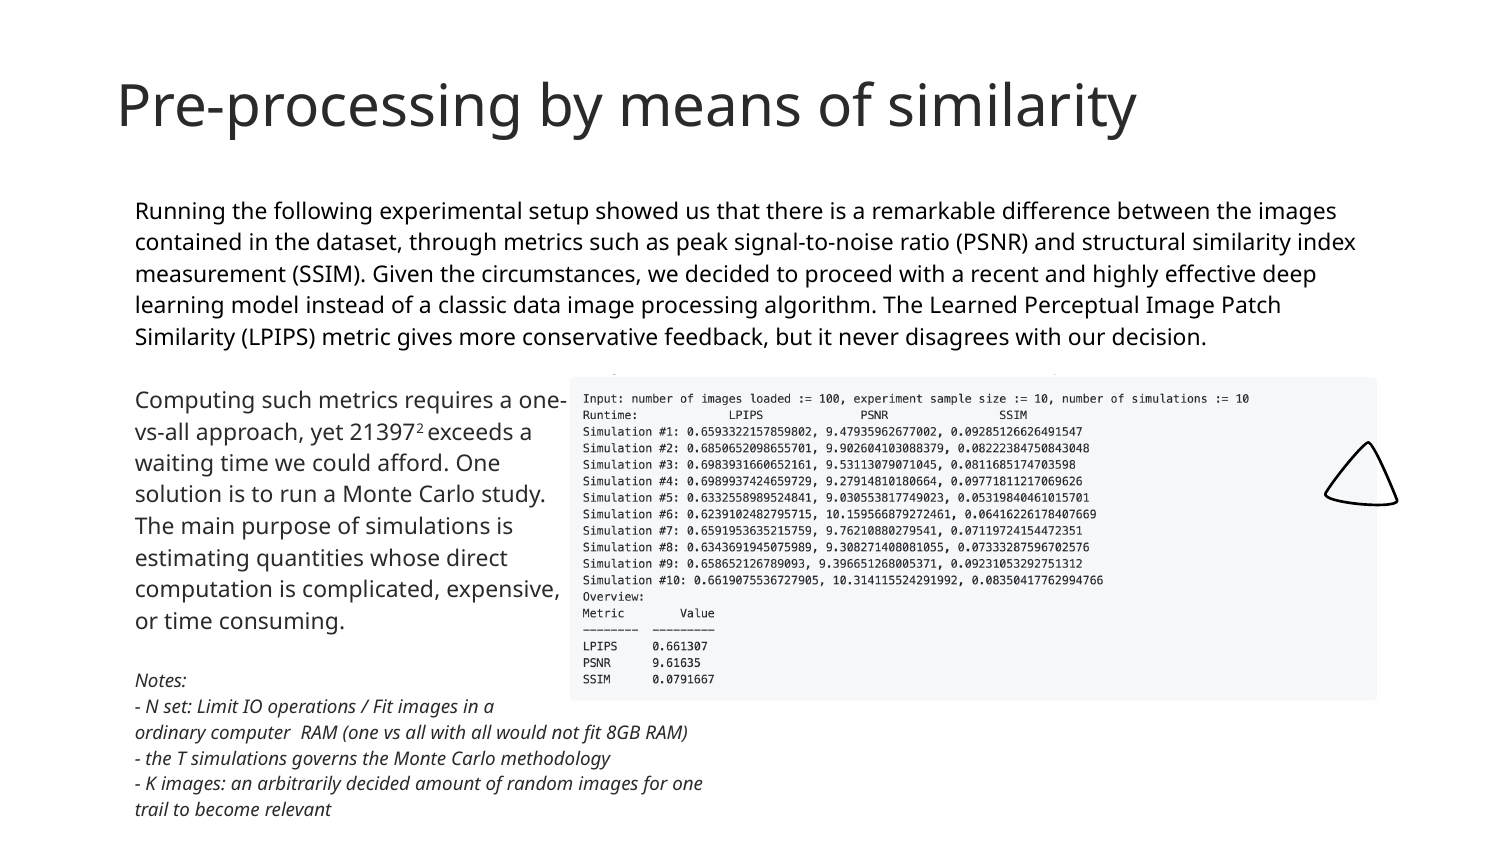

Pre-processing by means of similarity
Running the following experimental setup showed us that there is a remarkable difference between the images contained in the dataset, through metrics such as peak signal-to-noise ratio (PSNR) and structural similarity index measurement (SSIM). Given the circumstances, we decided to proceed with a recent and highly effective deep learning model instead of a classic data image processing algorithm. The Learned Perceptual Image Patch Similarity (LPIPS) metric gives more conservative feedback, but it never disagrees with our decision.
Computing such metrics requires a one-
vs-all approach, yet 213972 exceeds a
waiting time we could afford. One
solution is to run a Monte Carlo study.
The main purpose of simulations is
estimating quantities whose direct
computation is complicated, expensive,
or time consuming.
Notes:
- N set: Limit IO operations / Fit images in a
ordinary computer RAM (one vs all with all would not fit 8GB RAM)
- the T simulations governs the Monte Carlo methodology
- K images: an arbitrarily decided amount of random images for one
trail to become relevant